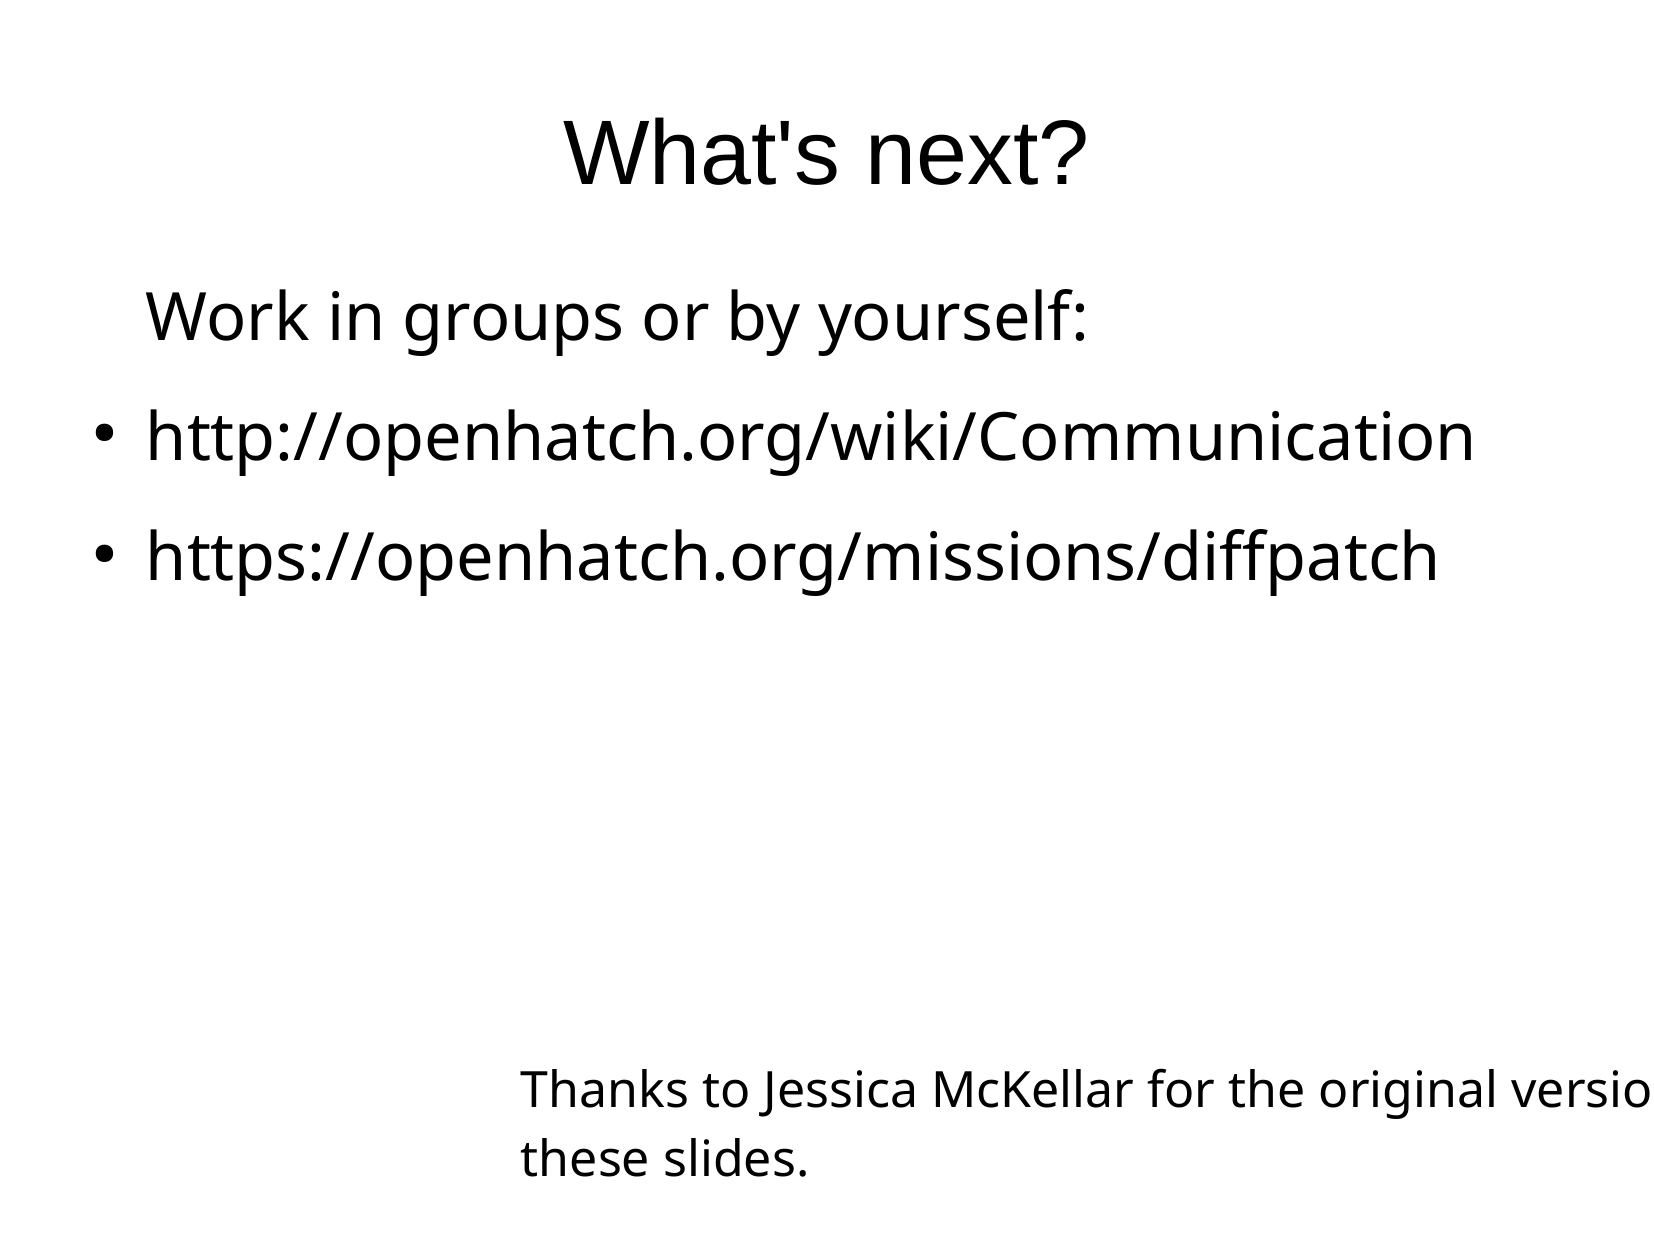

# What's next?
Work in groups or by yourself:
http://openhatch.org/wiki/Communication
https://openhatch.org/missions/diffpatch
Thanks to Jessica McKellar for the original version of these slides.